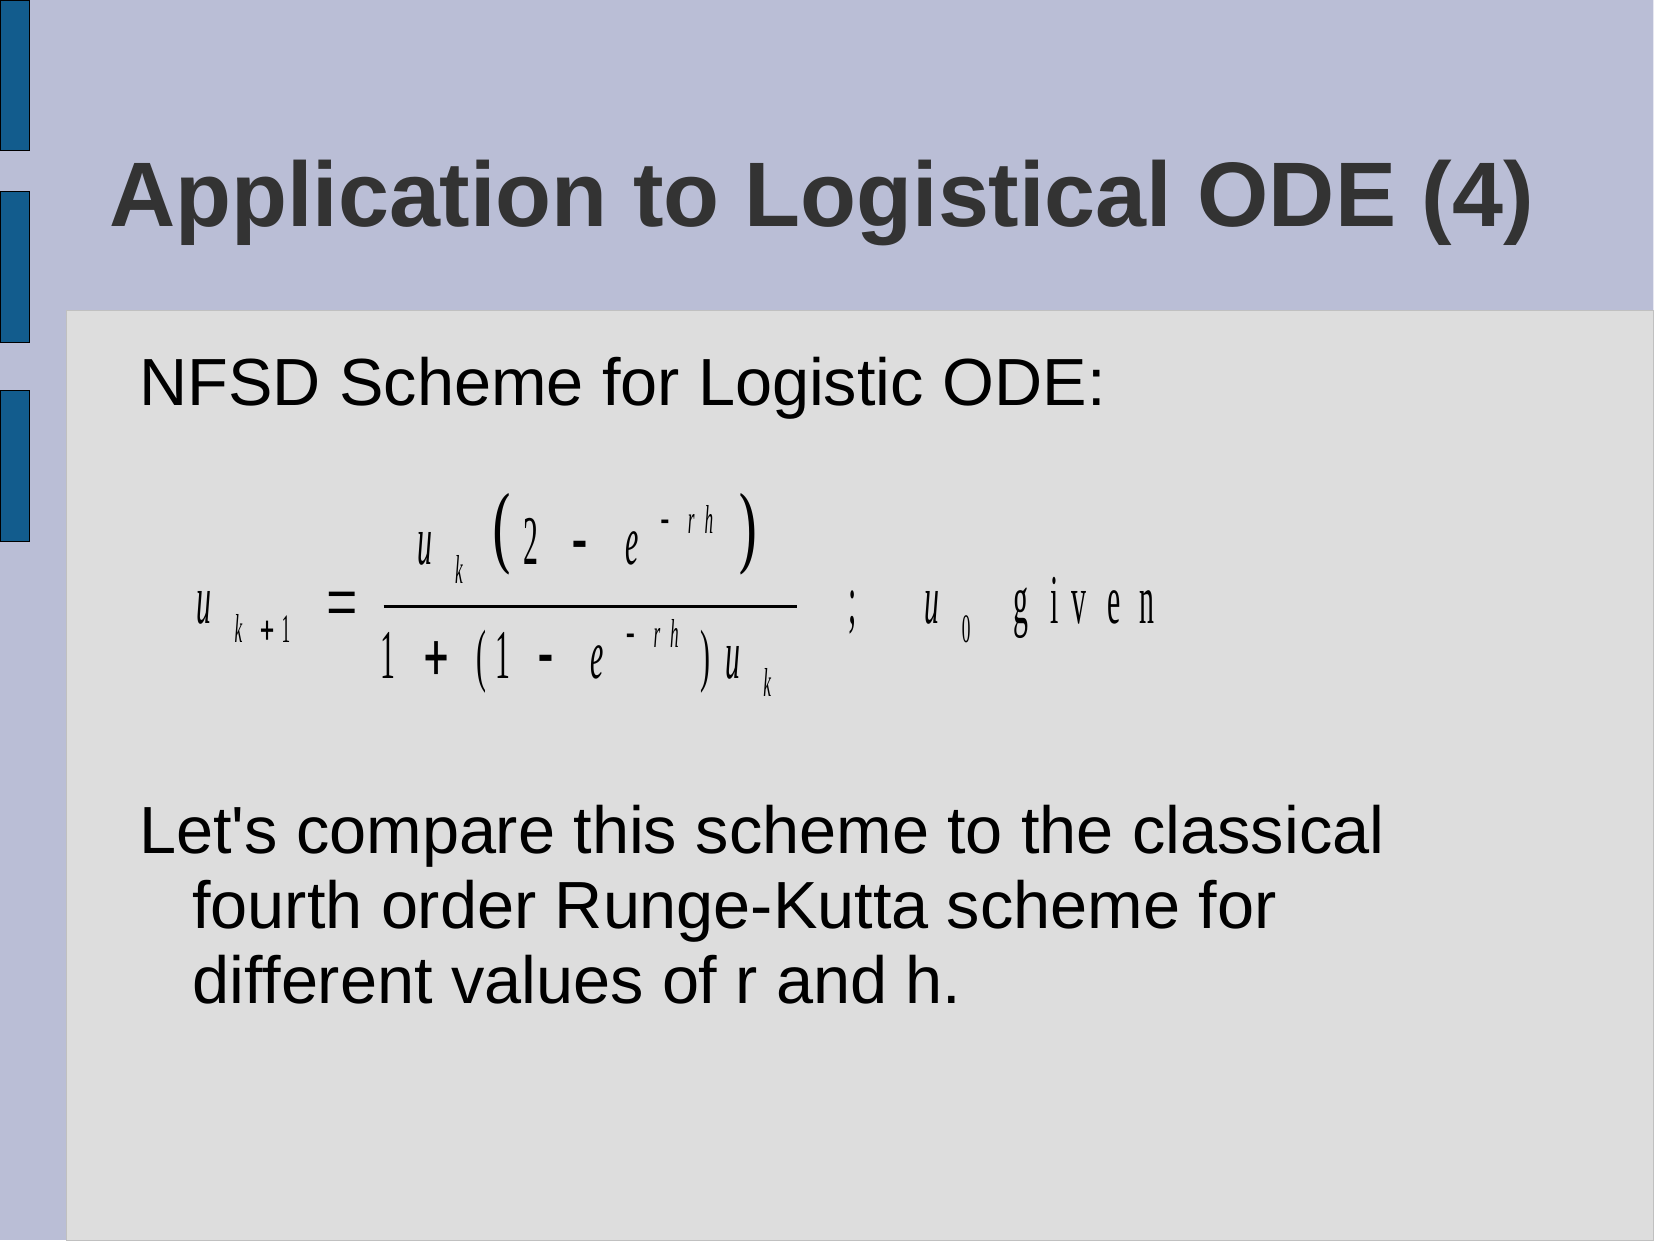

# Application to Logistical ODE (4)
NFSD Scheme for Logistic ODE:
Let's compare this scheme to the classical fourth order Runge-Kutta scheme for different values of r and h.